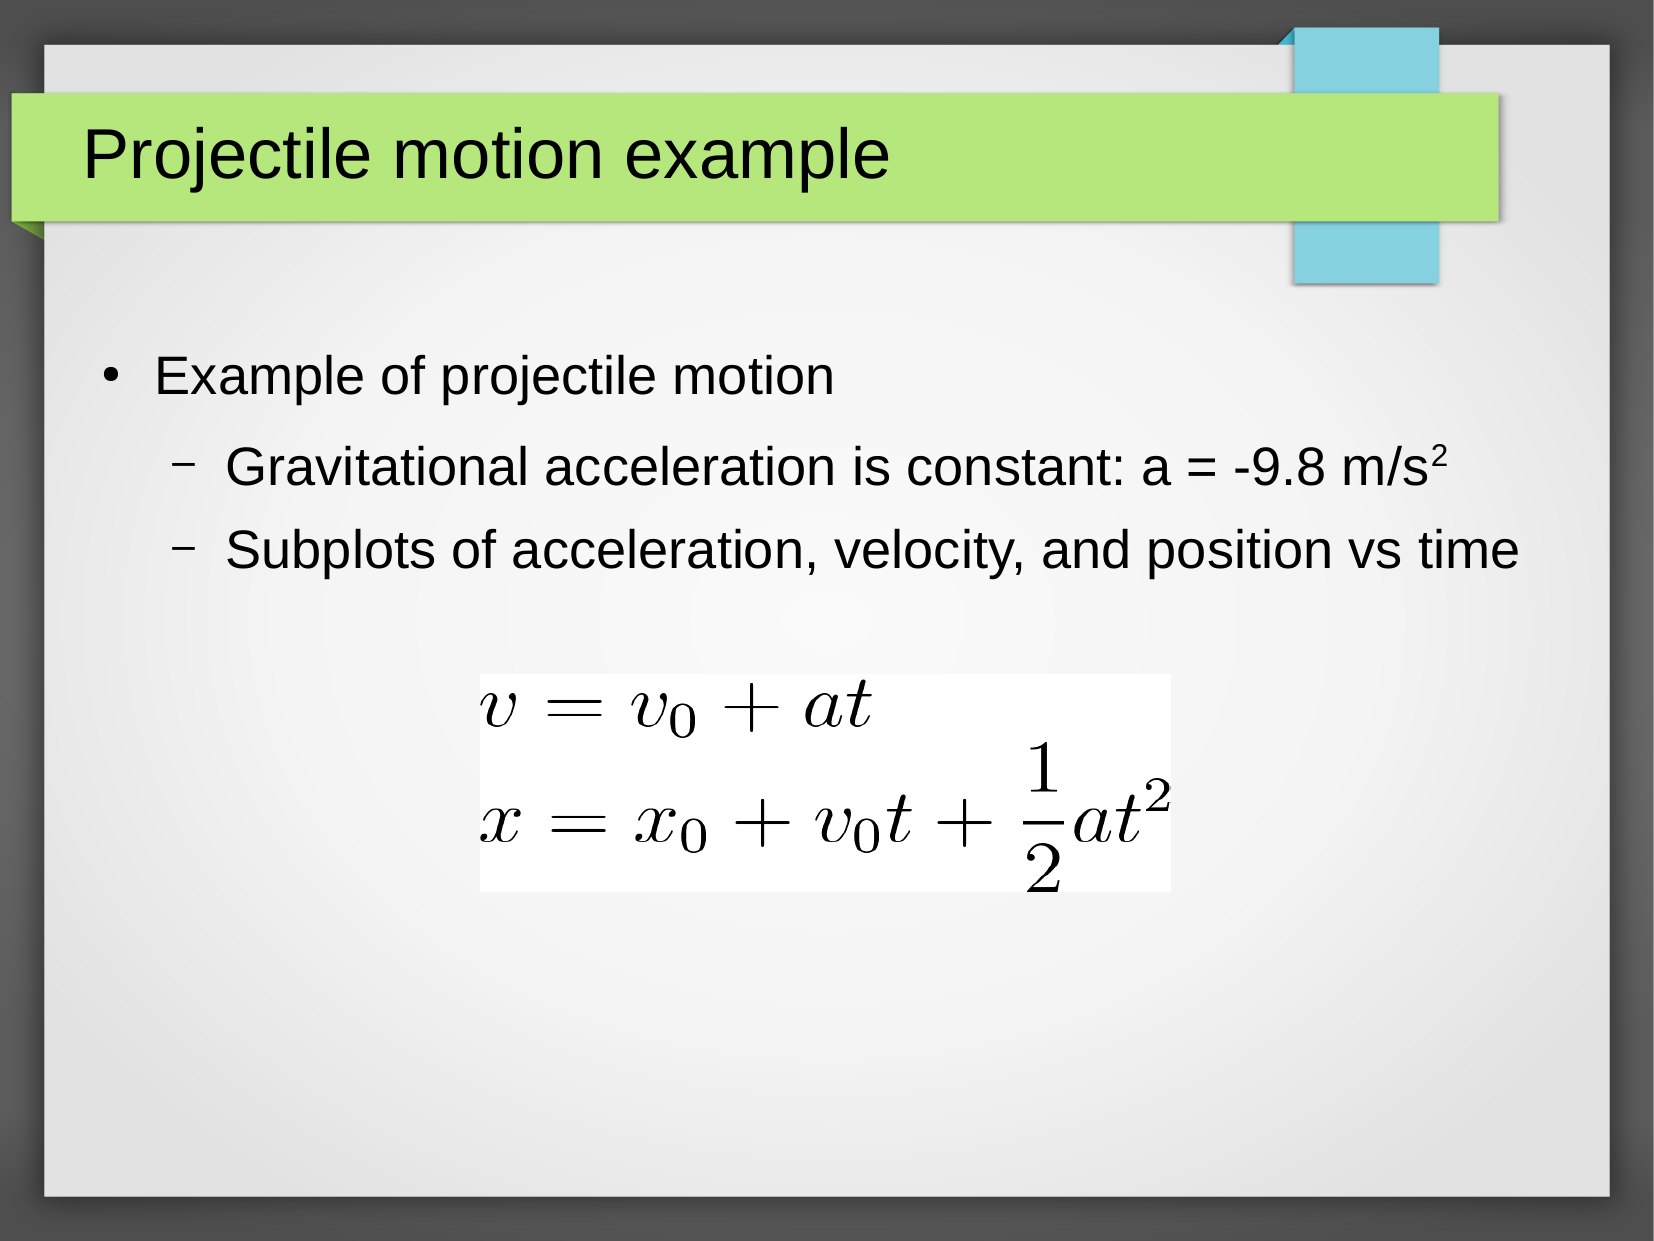

# Projectile motion example
Example of projectile motion
Gravitational acceleration is constant: a = -9.8 m/s2
Subplots of acceleration, velocity, and position vs time